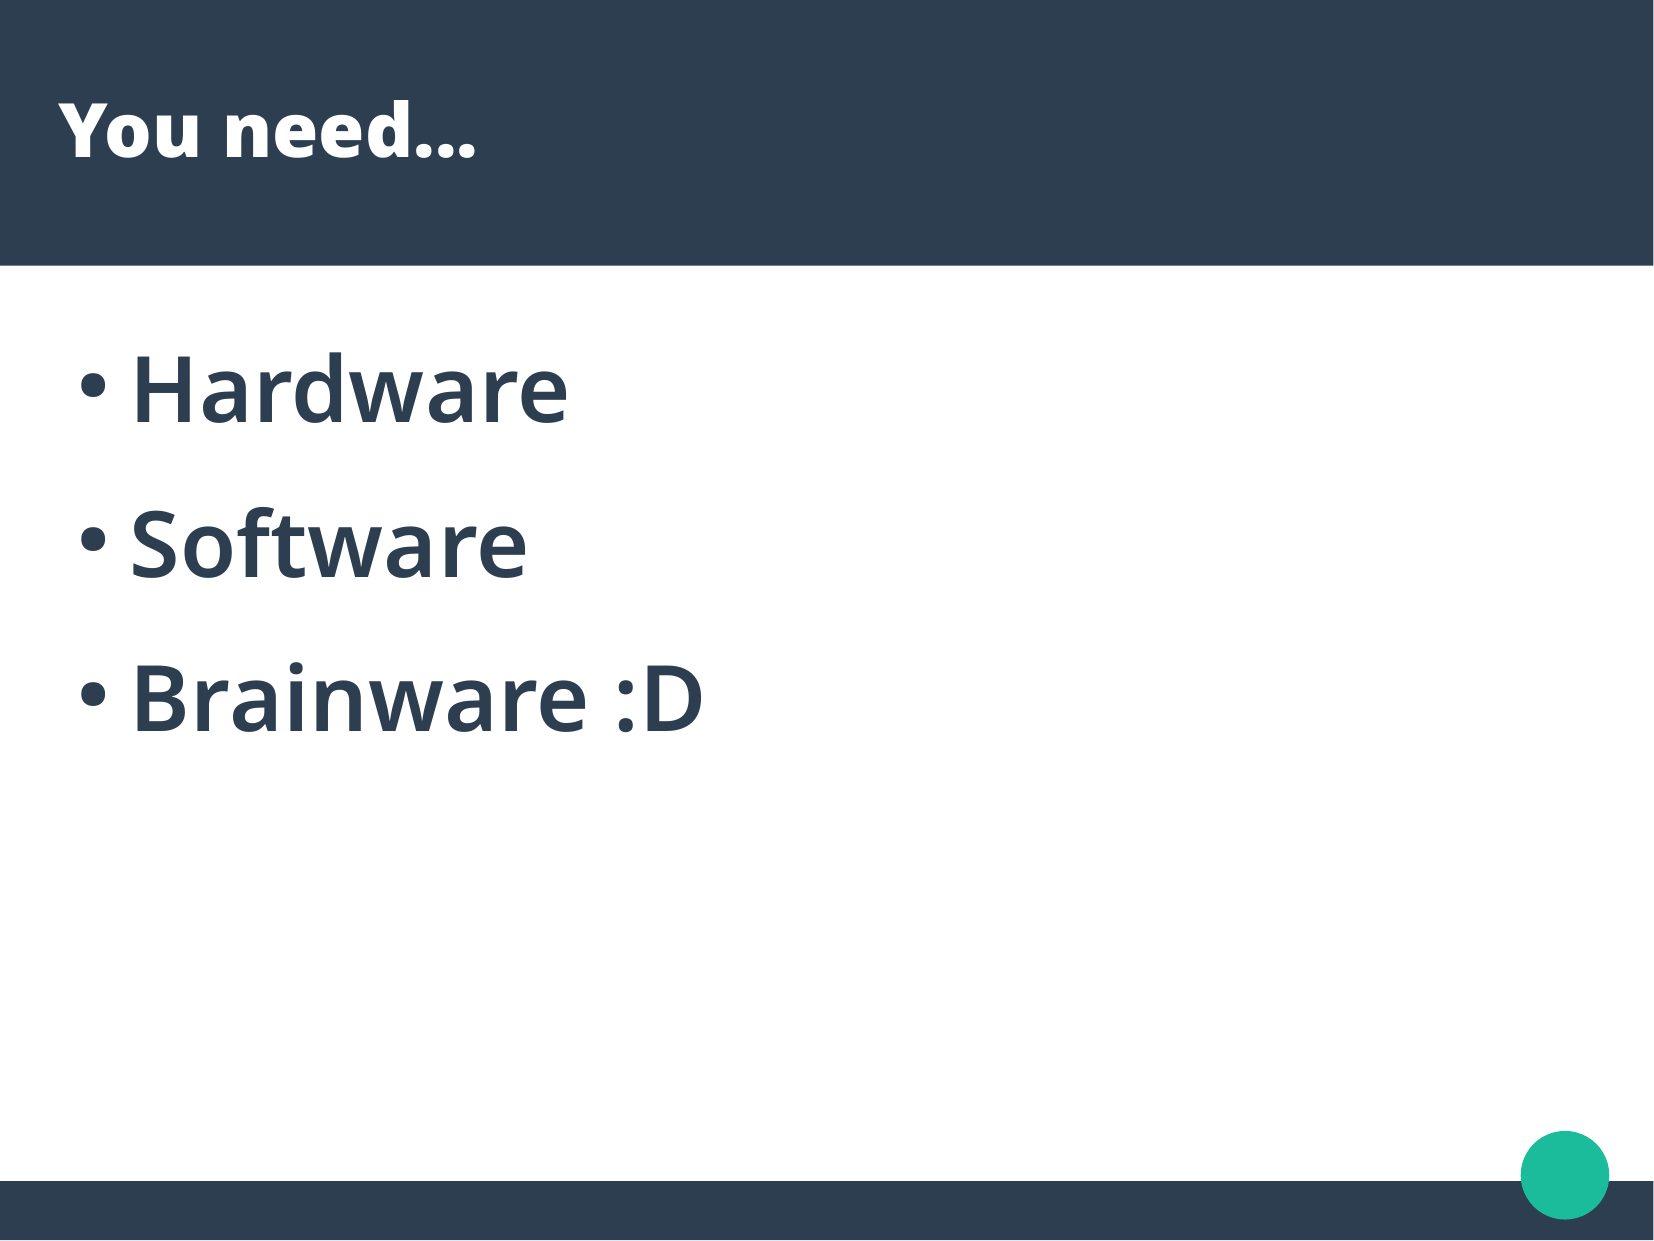

# You need...
Hardware
Software
Brainware :D